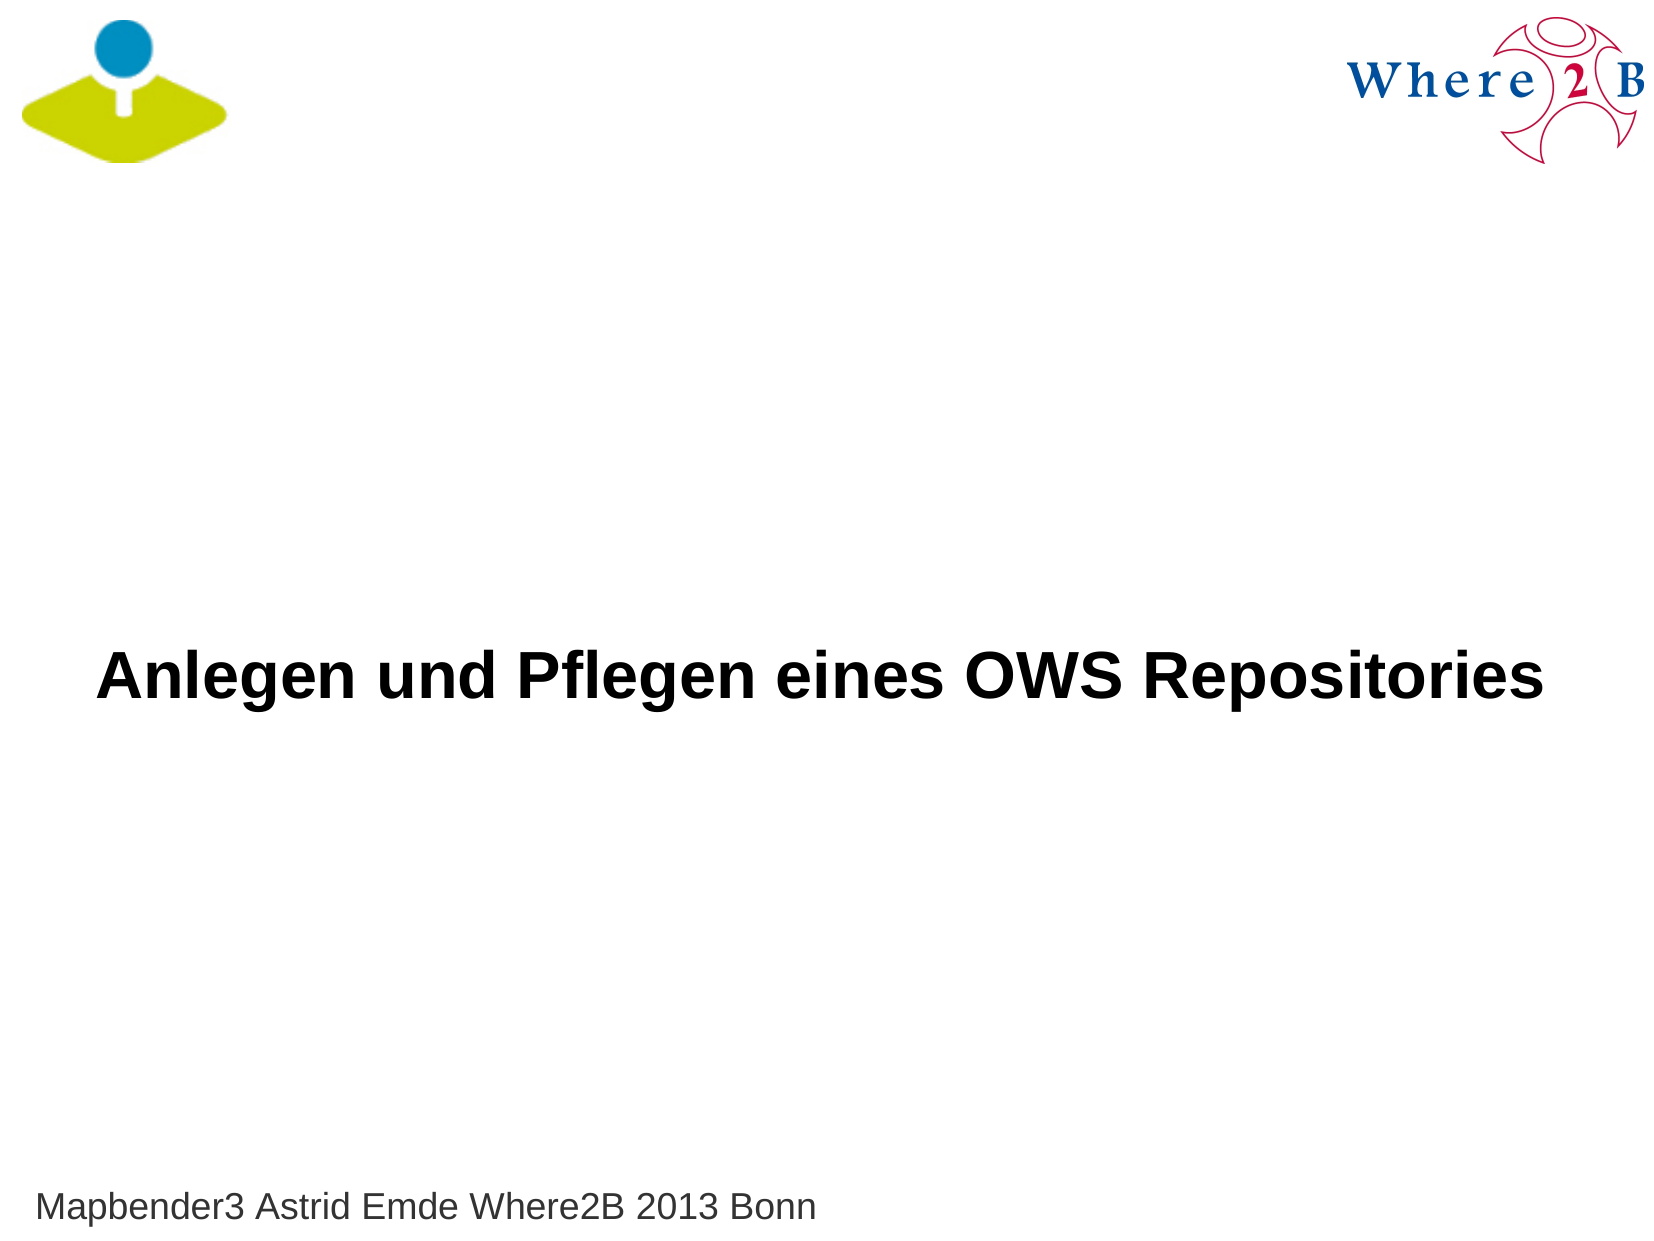

# Anlegen und Pflegen eines OWS Repositories